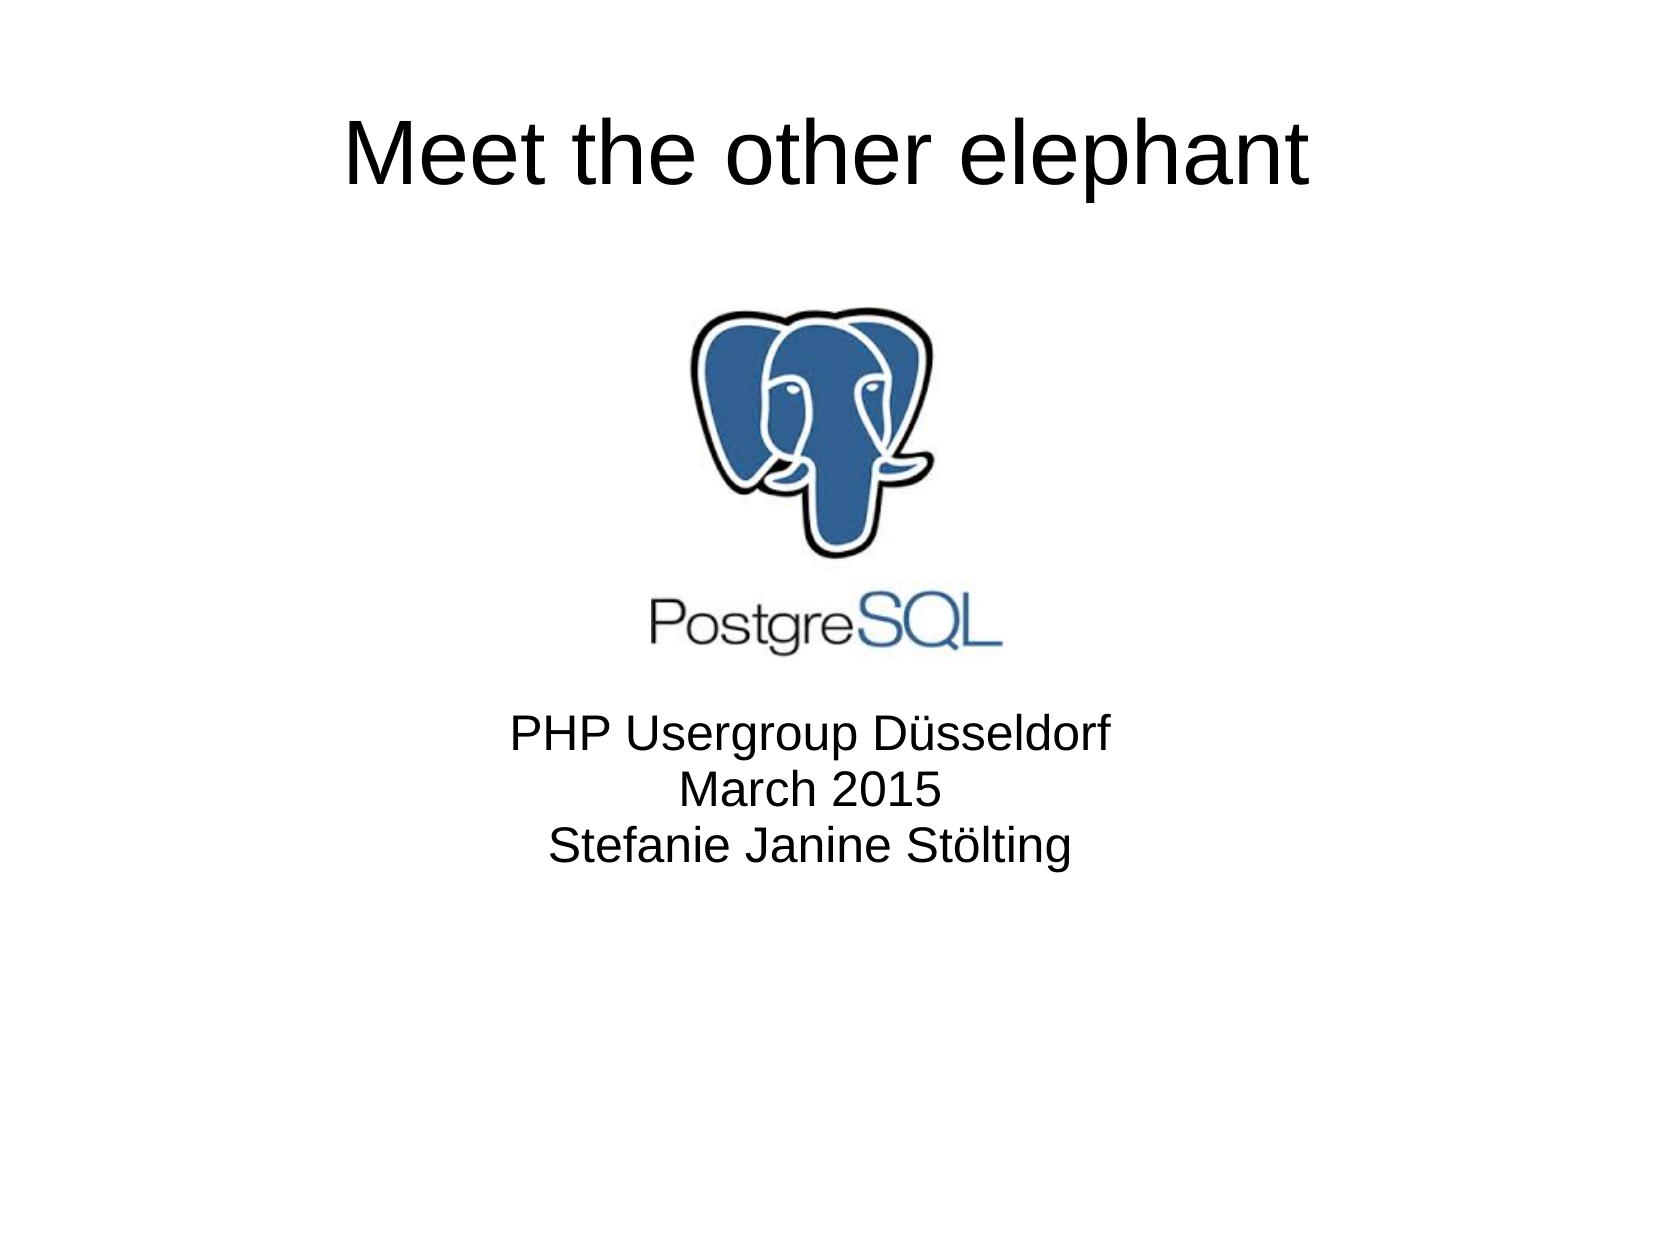

# Meet the other elephant
PHP Usergroup Düsseldorf
March 2015
Stefanie Janine Stölting